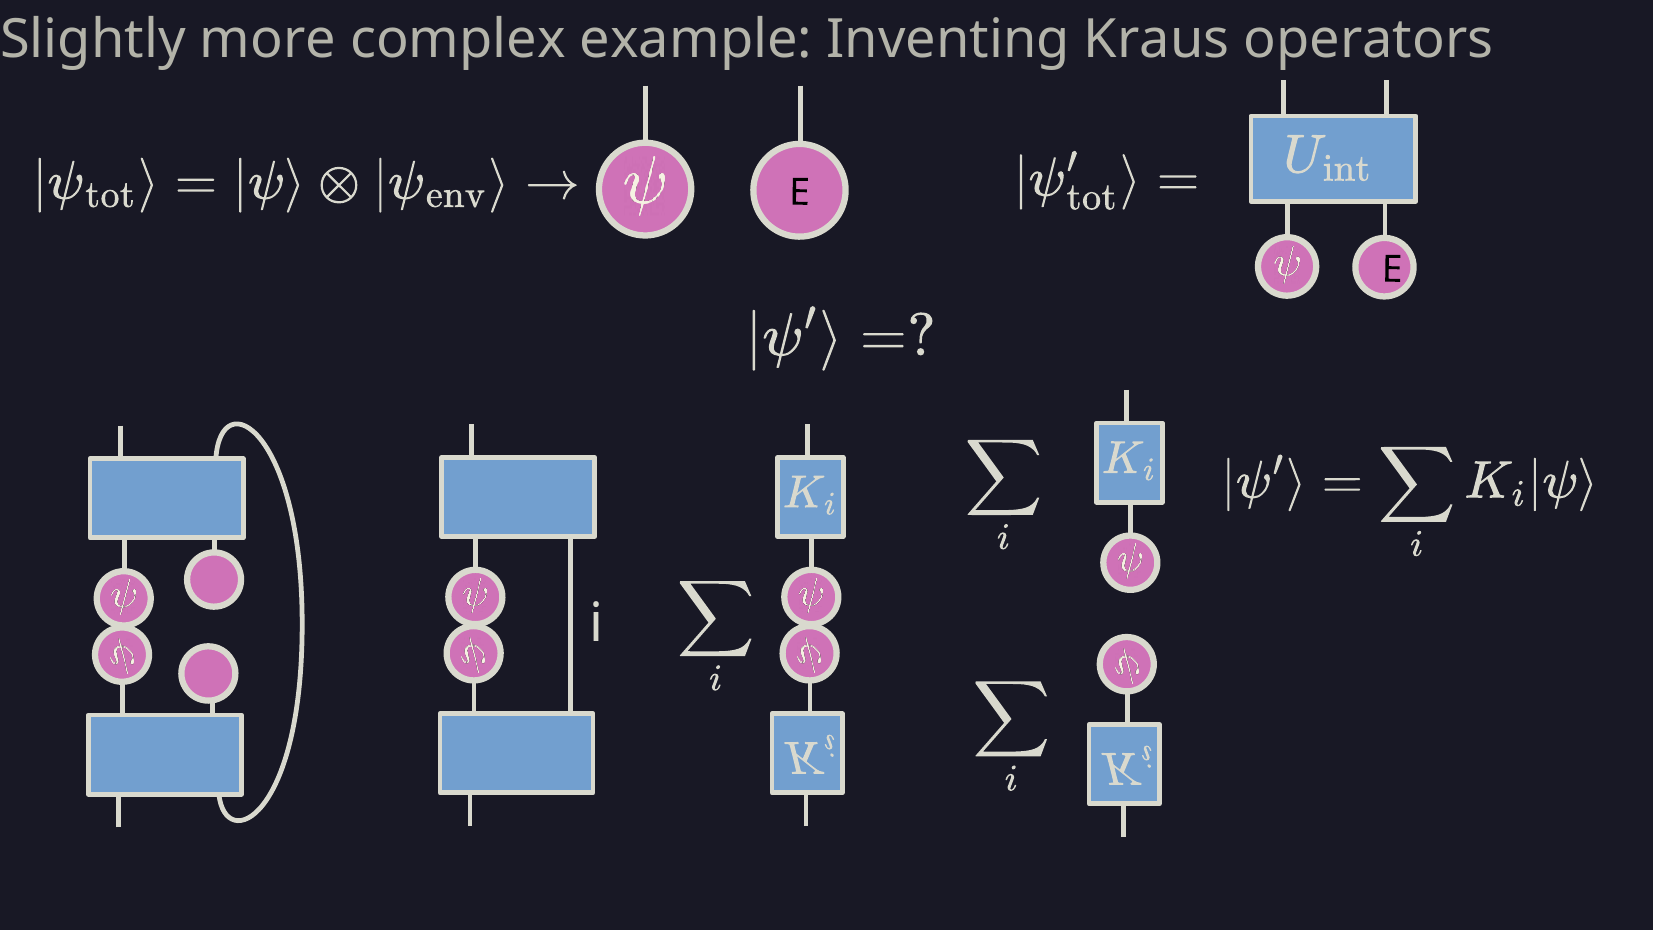

Slightly more complex example: Inventing Kraus operators
E
E
i